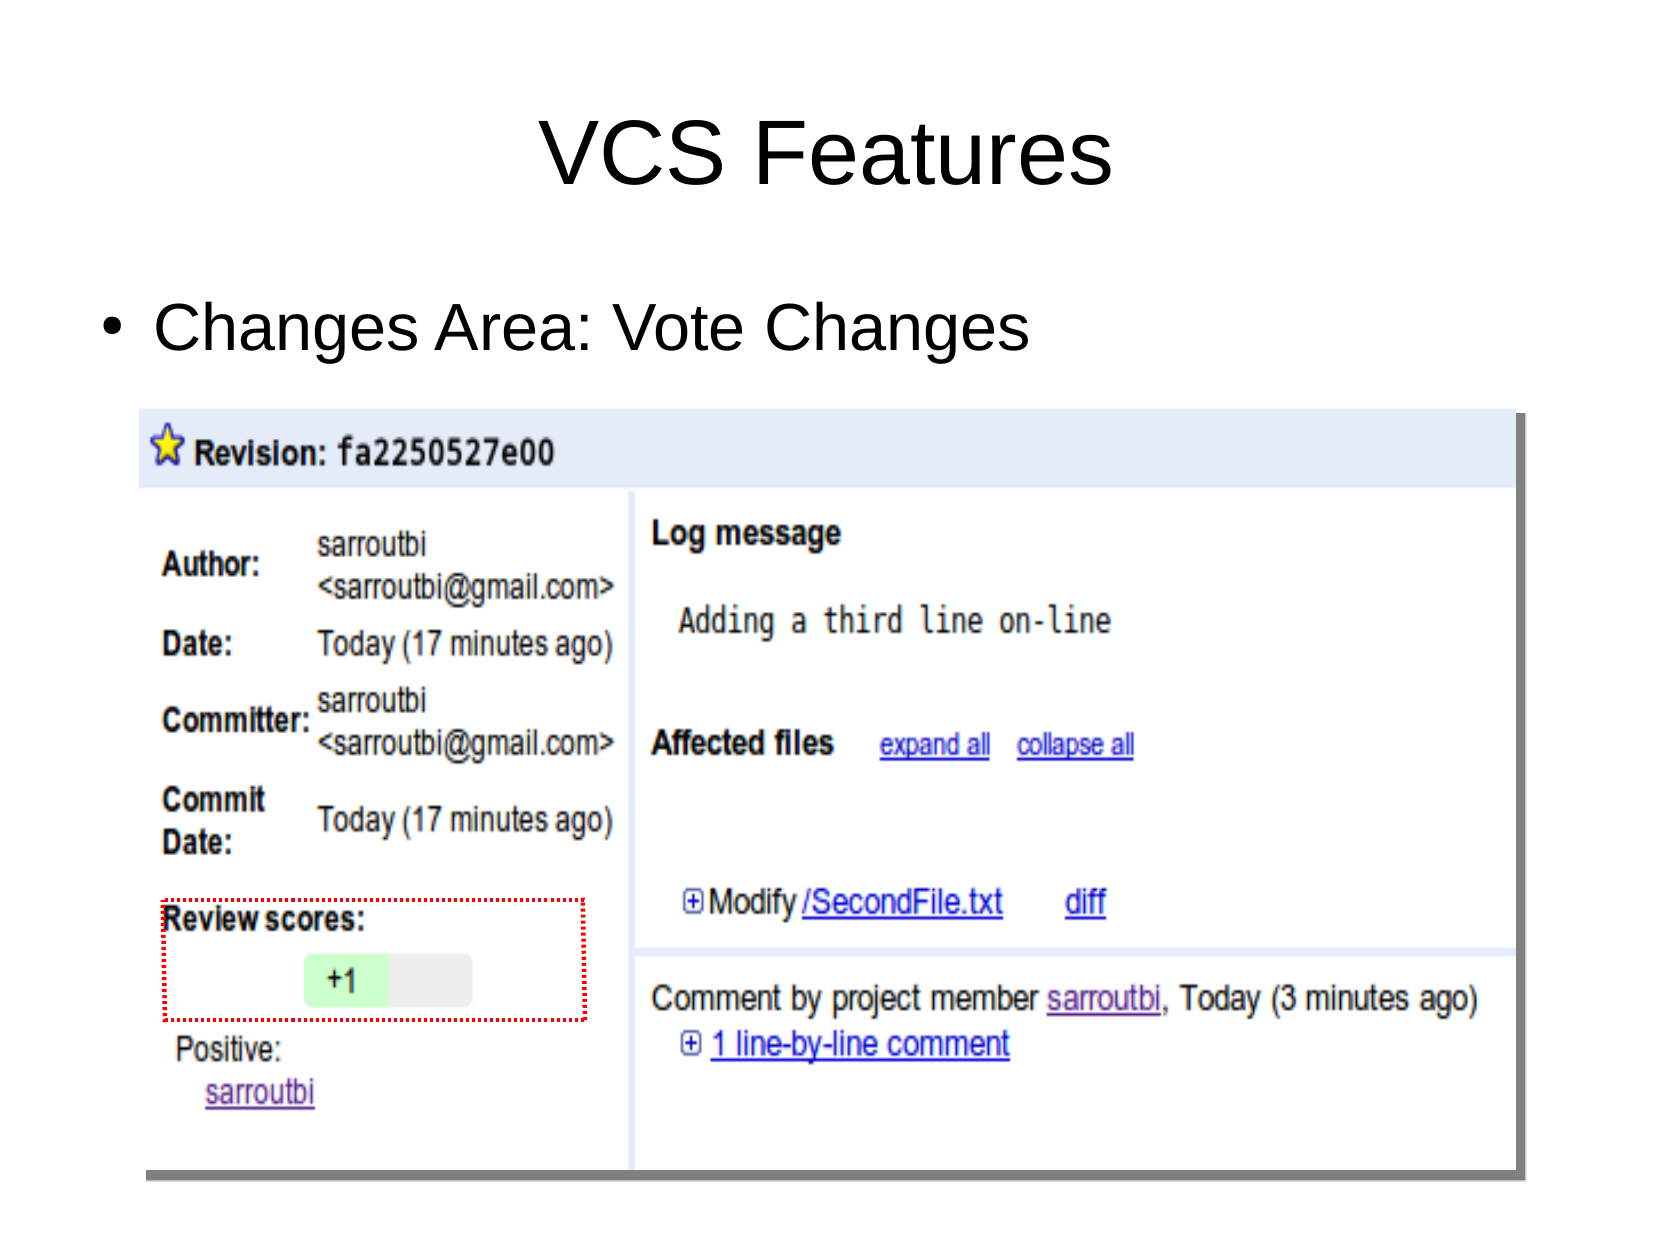

# VCS Features
Changes Area: Vote Changes